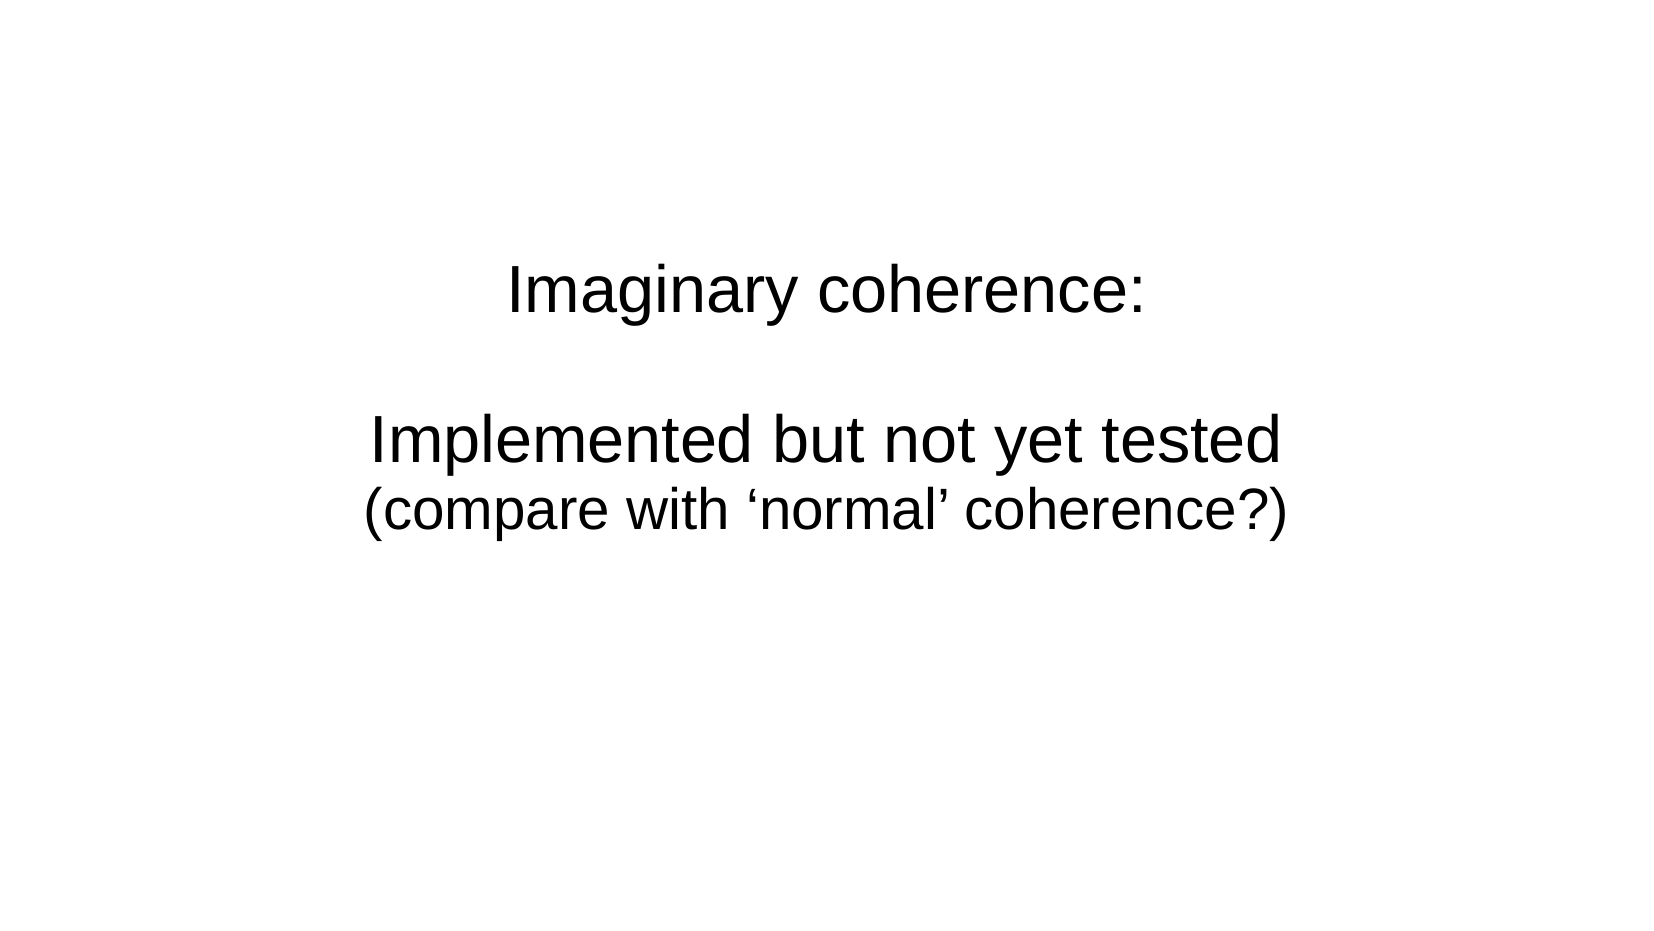

# Imaginary coherence:
Implemented but not yet tested
(compare with ‘normal’ coherence?)